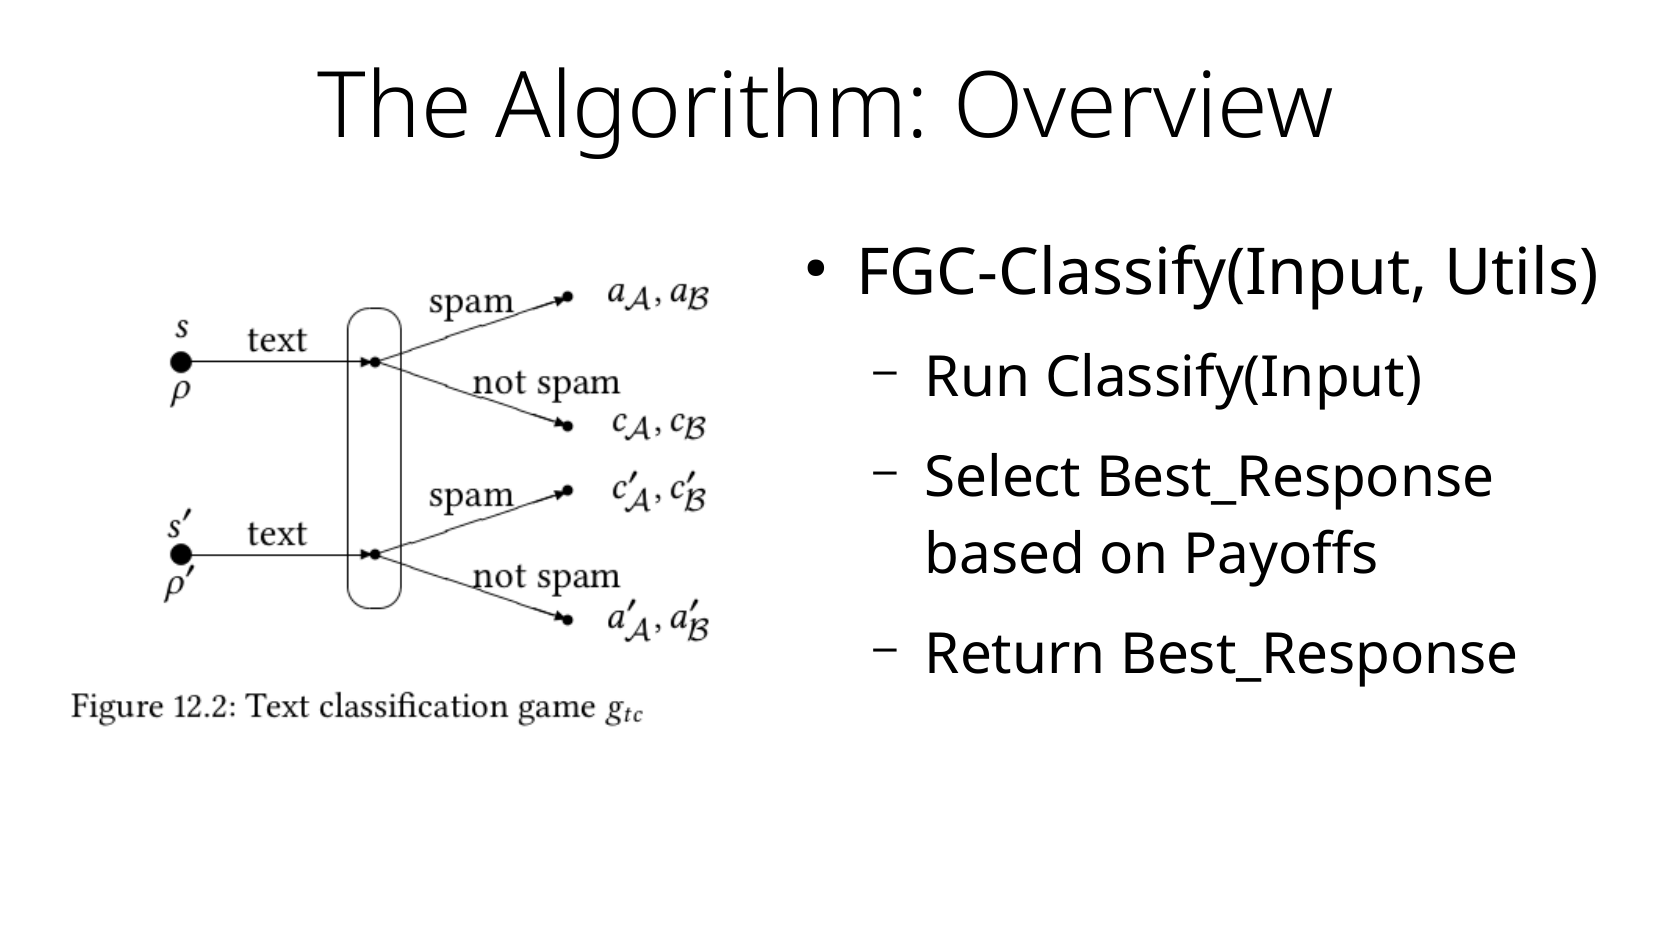

# The Algorithm: Overview
FGC-Classify(Input, Utils)
Run Classify(Input)
Select Best_Response based on Payoffs
Return Best_Response